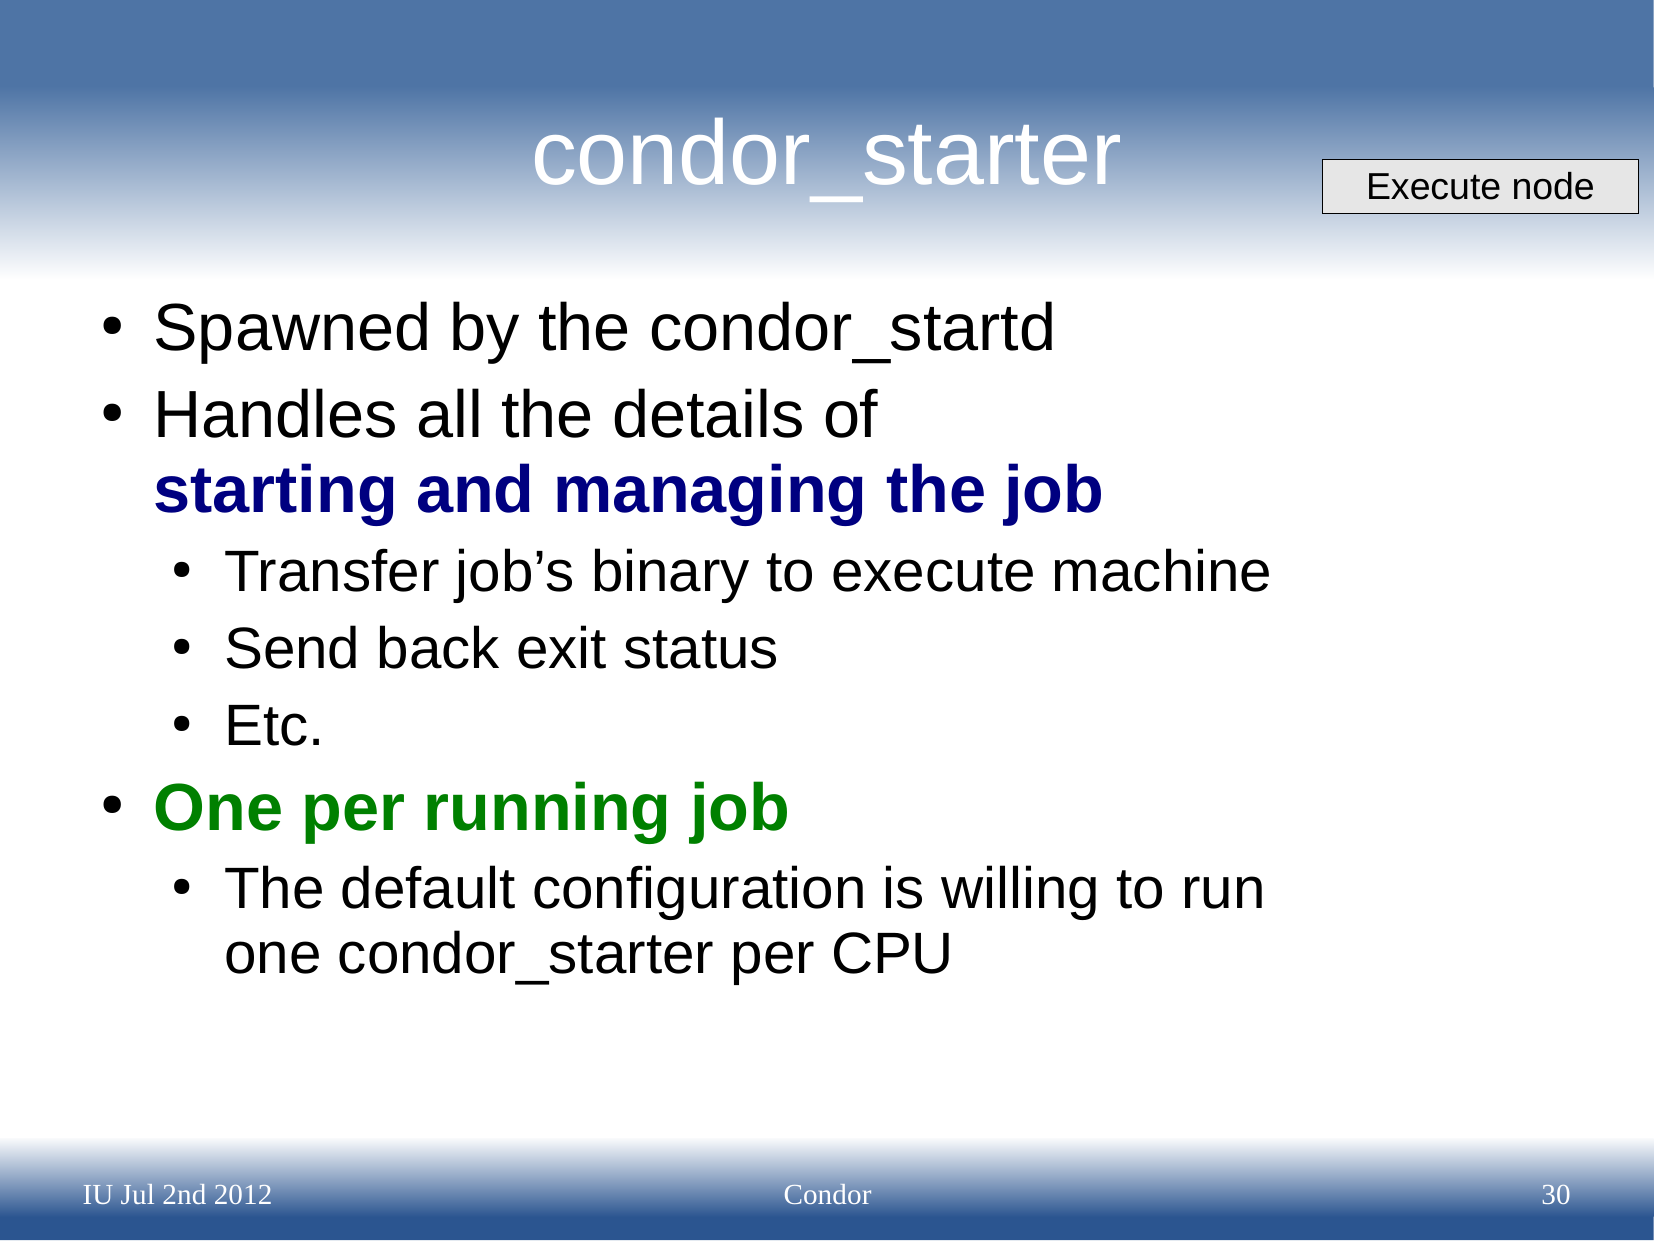

# condor_starter
Execute node
Spawned by the condor_startd
Handles all the details of
starting and managing the job
Transfer job’s binary to execute machine
Send back exit status
Etc.
One per running job
The default configuration is willing to run one condor_starter per CPU
IU Jul 2nd 2012
Condor
30